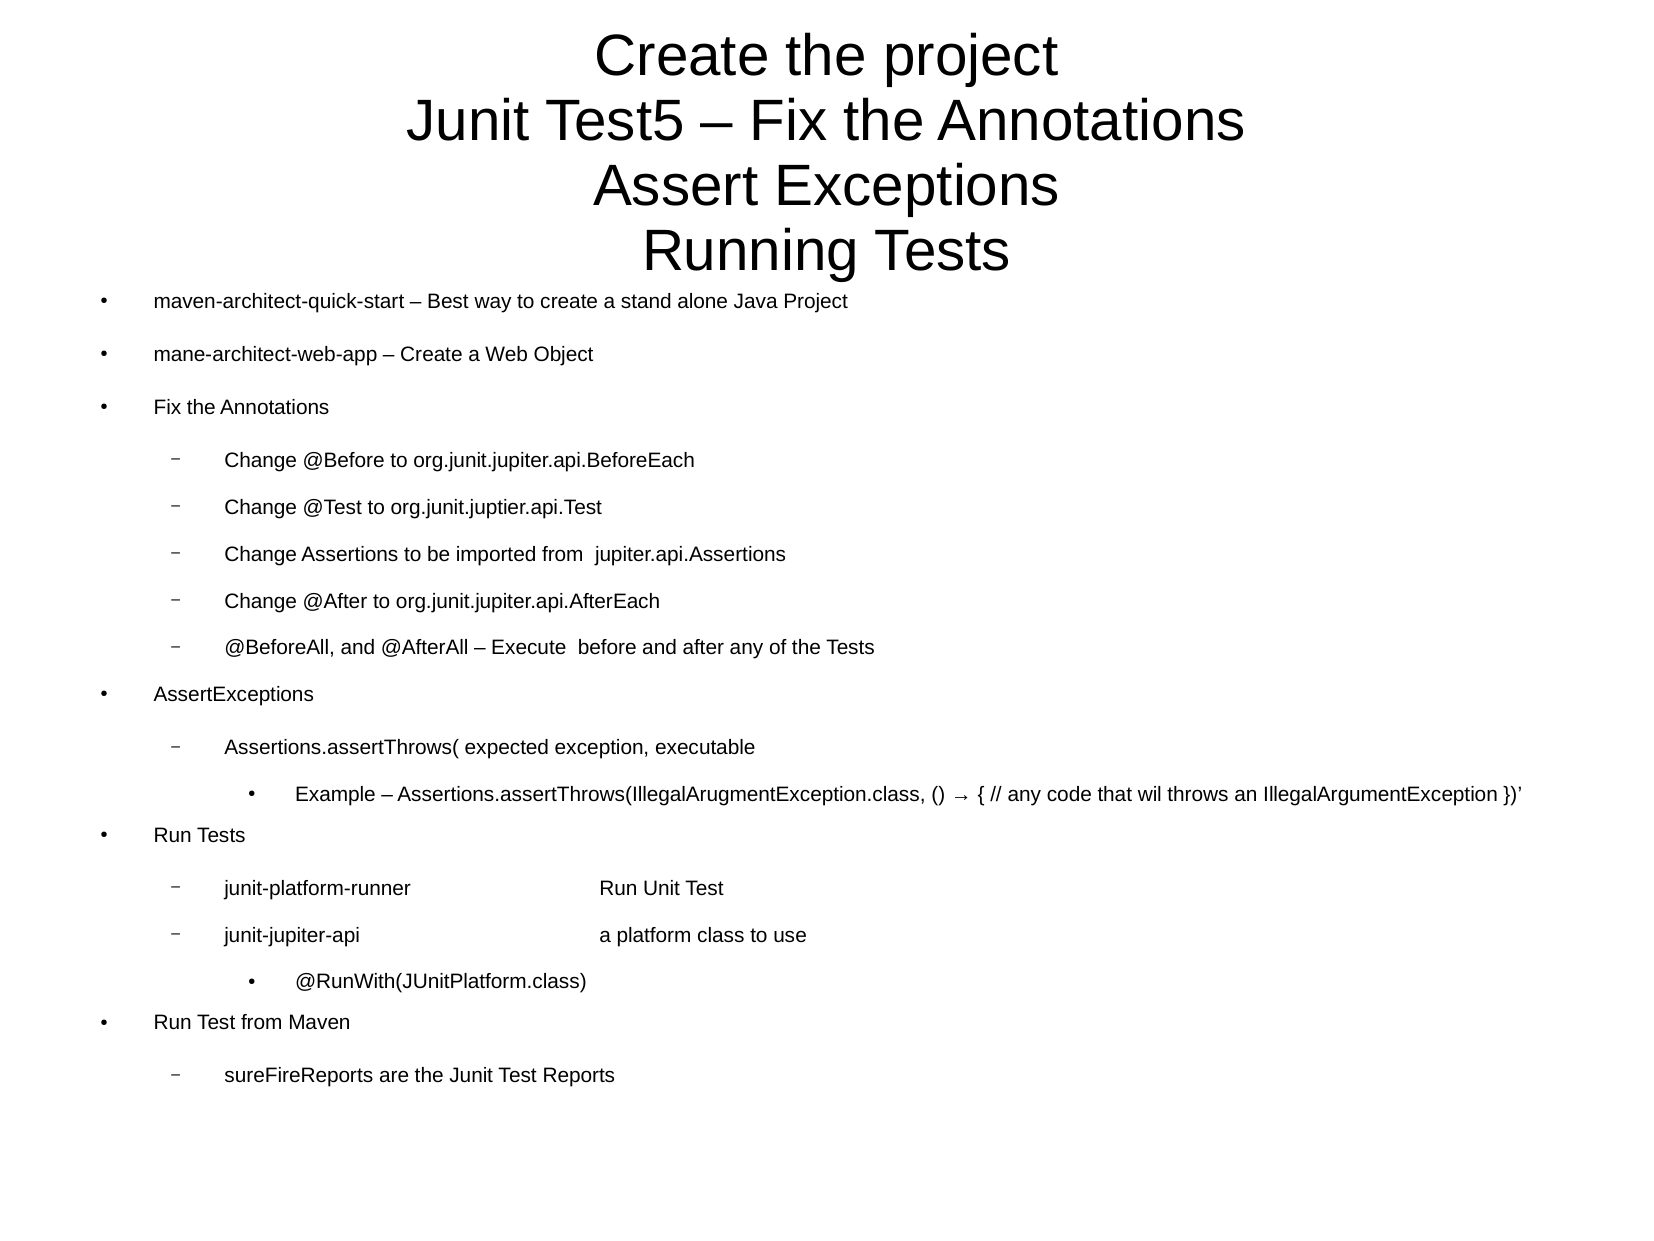

# Create the project Junit Test5 – Fix the Annotations Assert Exceptions Running Tests
maven-architect-quick-start – Best way to create a stand alone Java Project
mane-architect-web-app – Create a Web Object
Fix the Annotations
Change @Before to org.junit.jupiter.api.BeforeEach
Change @Test to org.junit.juptier.api.Test
Change Assertions to be imported from jupiter.api.Assertions
Change @After to org.junit.jupiter.api.AfterEach
@BeforeAll, and @AfterAll – Execute before and after any of the Tests
AssertExceptions
Assertions.assertThrows( expected exception, executable
Example – Assertions.assertThrows(IllegalArugmentException.class, () → { // any code that wil throws an IllegalArgumentException })’
Run Tests
junit-platform-runner 			Run Unit Test
junit-jupiter-api				a platform class to use
@RunWith(JUnitPlatform.class)
Run Test from Maven
sureFireReports are the Junit Test Reports